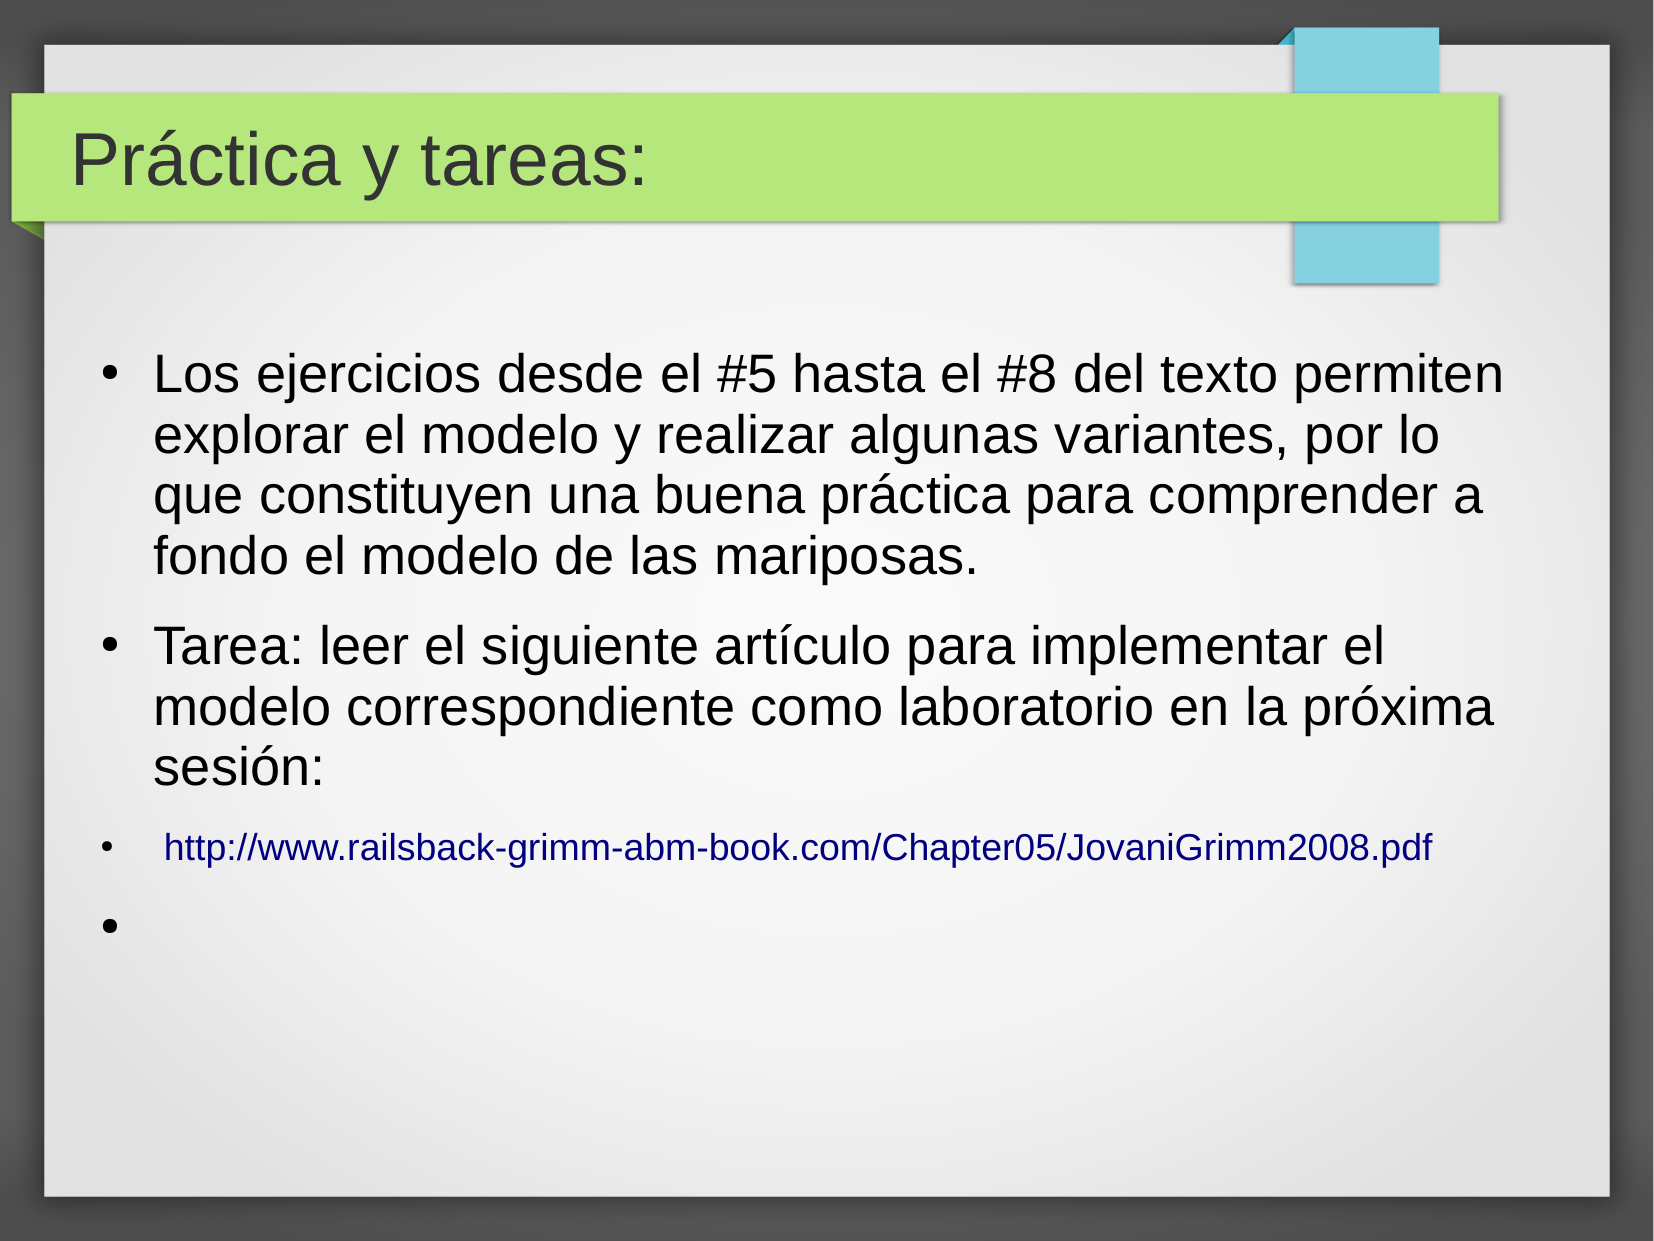

# Práctica y tareas:
Los ejercicios desde el #5 hasta el #8 del texto permiten explorar el modelo y realizar algunas variantes, por lo que constituyen una buena práctica para comprender a fondo el modelo de las mariposas.
Tarea: leer el siguiente artículo para implementar el modelo correspondiente como laboratorio en la próxima sesión:
 http://www.railsback-grimm-abm-book.com/Chapter05/JovaniGrimm2008.pdf